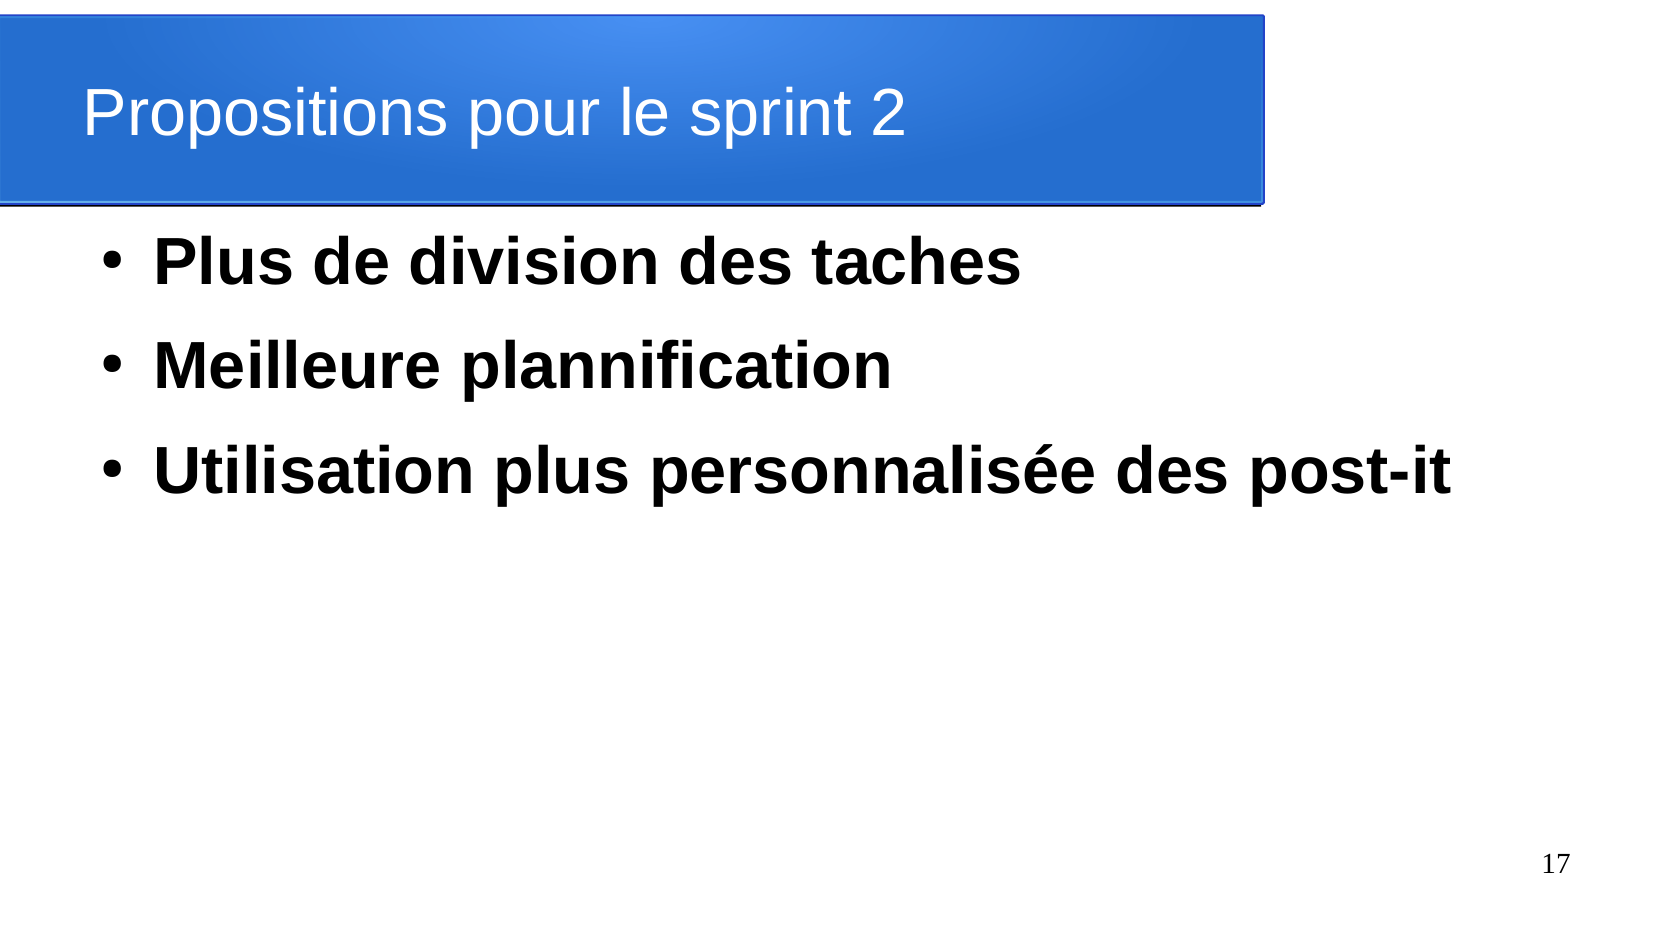

# Propositions pour le sprint 2
Plus de division des taches
Meilleure plannification
Utilisation plus personnalisée des post-it
17